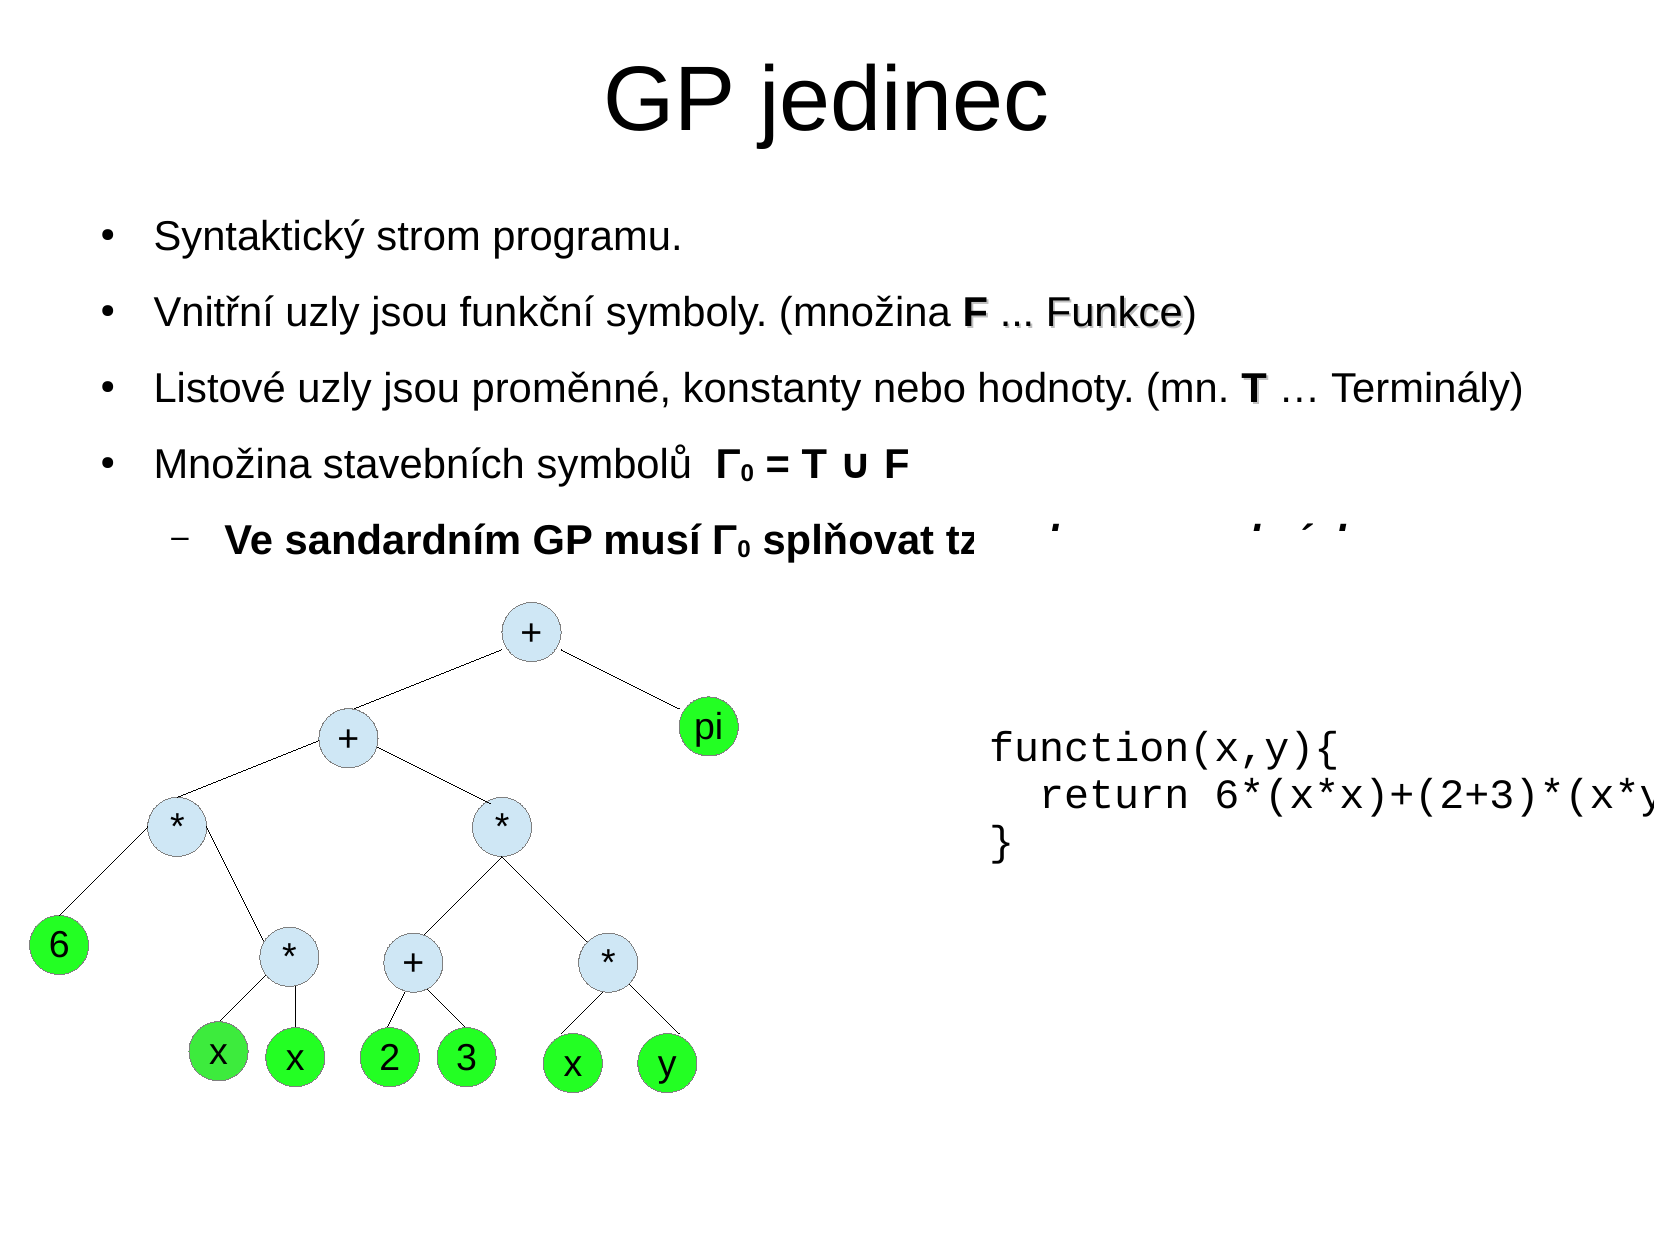

# GP jedinec
Syntaktický strom programu.
Vnitřní uzly jsou funkční symboly. (množina F ... Funkce)
Listové uzly jsou proměnné, konstanty nebo hodnoty. (mn. T … Terminály)
Množina stavebních symbolů Γ0 = T ∪ F
Ve sandardním GP musí Γ0 splňovat tzv. closure podmínku
function(x,y){
 return 6*(x*x)+(2+3)*(x*y)+pi;
}
+
pi
+
*
*
6
*
+
*
x
x
2
3
x
y